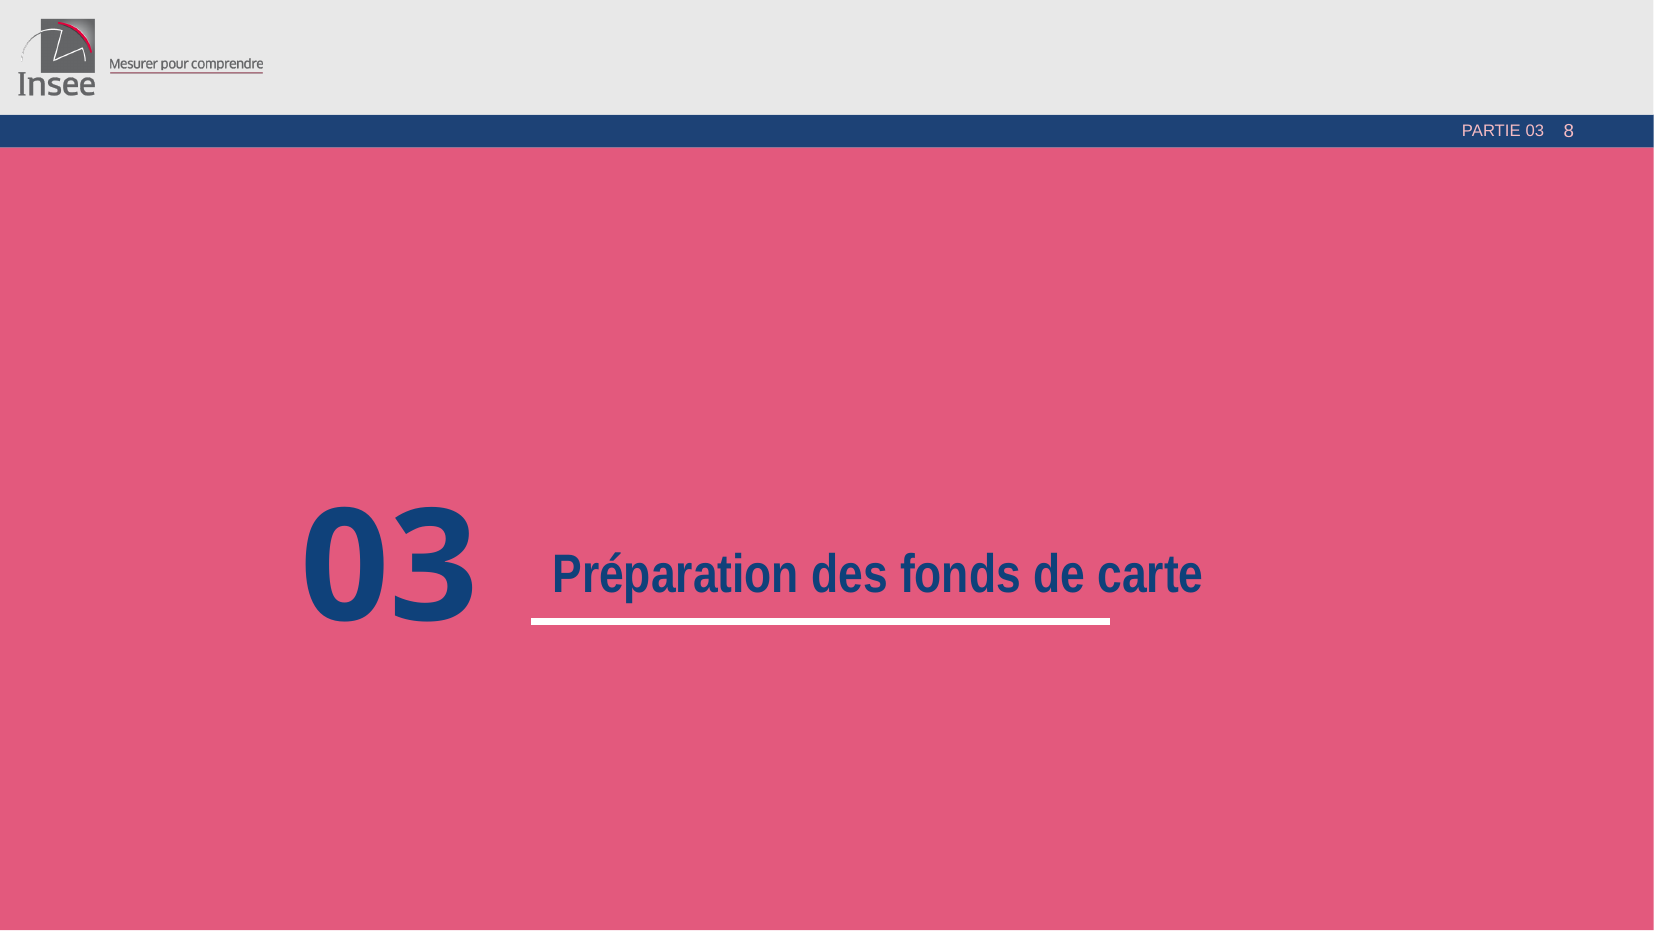

PARTIE 03
8
03
# Préparation des fonds de carte